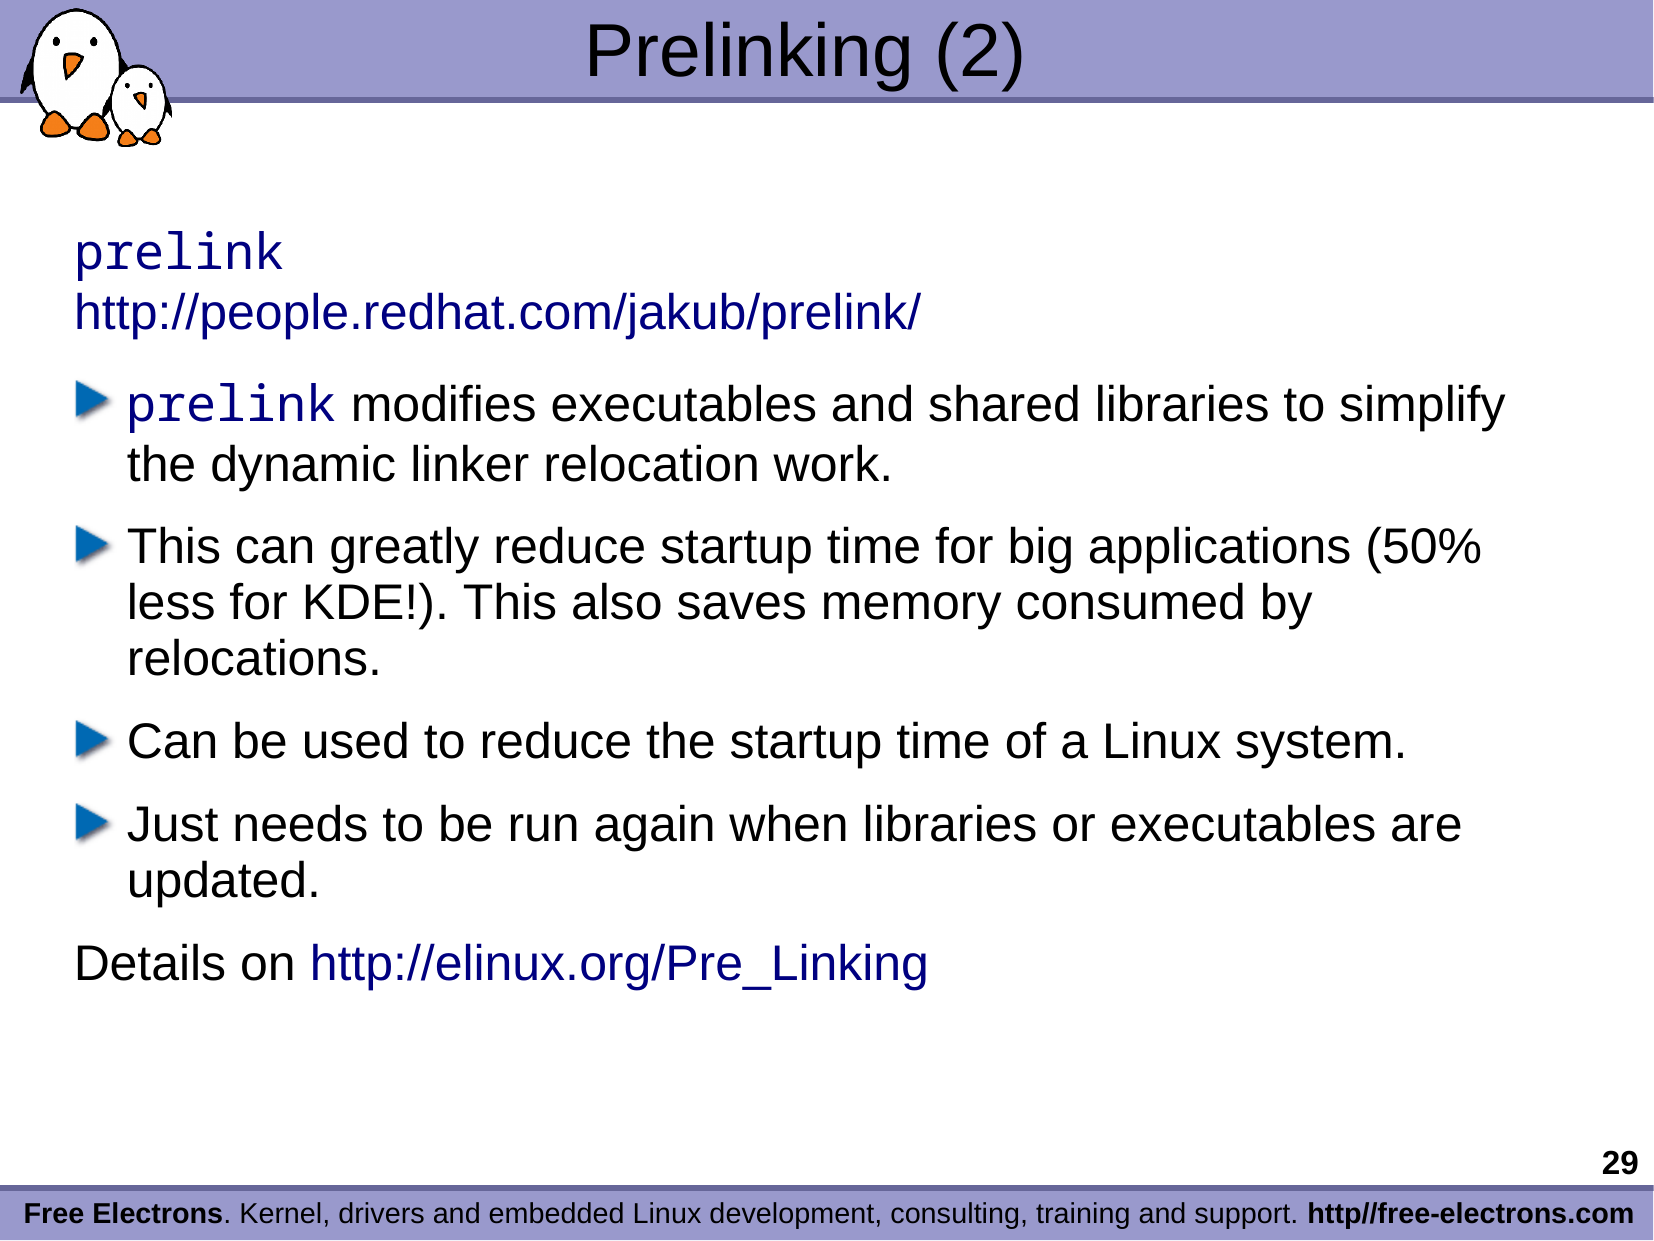

# Prelinking (2)
prelink
http://people.redhat.com/jakub/prelink/
prelink modifies executables and shared libraries to simplify the dynamic linker relocation work.
This can greatly reduce startup time for big applications (50% less for KDE!). This also saves memory consumed by relocations.
Can be used to reduce the startup time of a Linux system.
Just needs to be run again when libraries or executables are updated.
Details on http://elinux.org/Pre_Linking